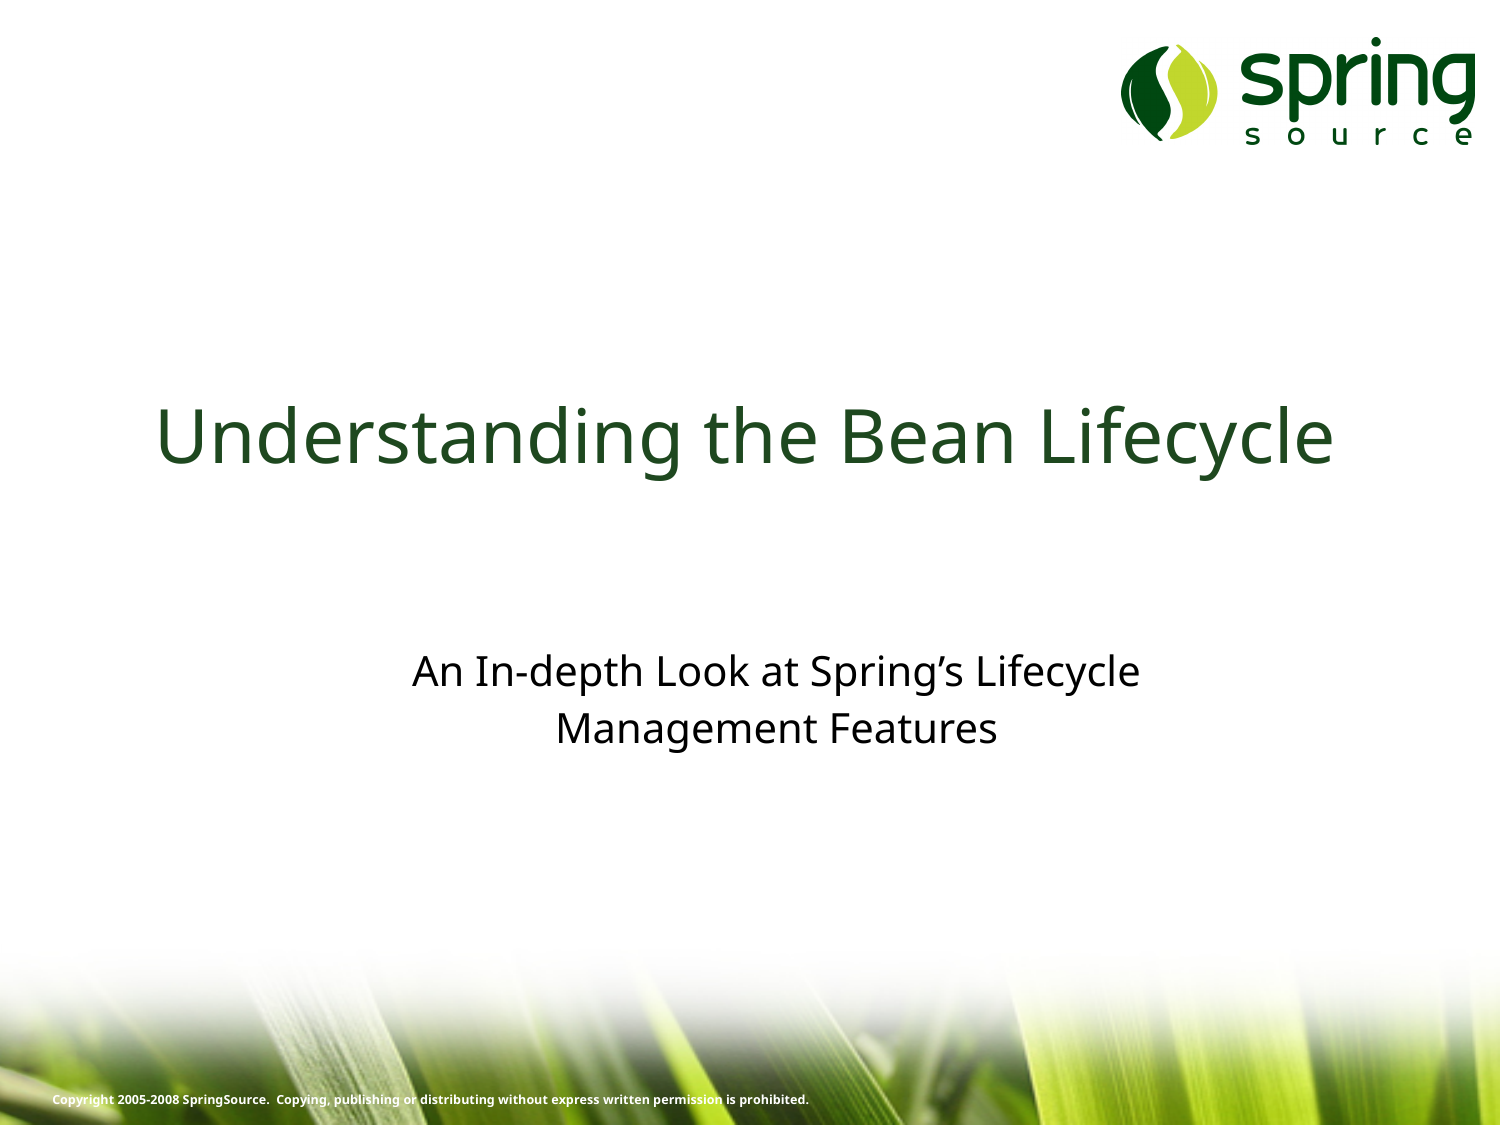

# Understanding the Bean Lifecycle
An In-depth Look at Spring’s Lifecycle Management Features